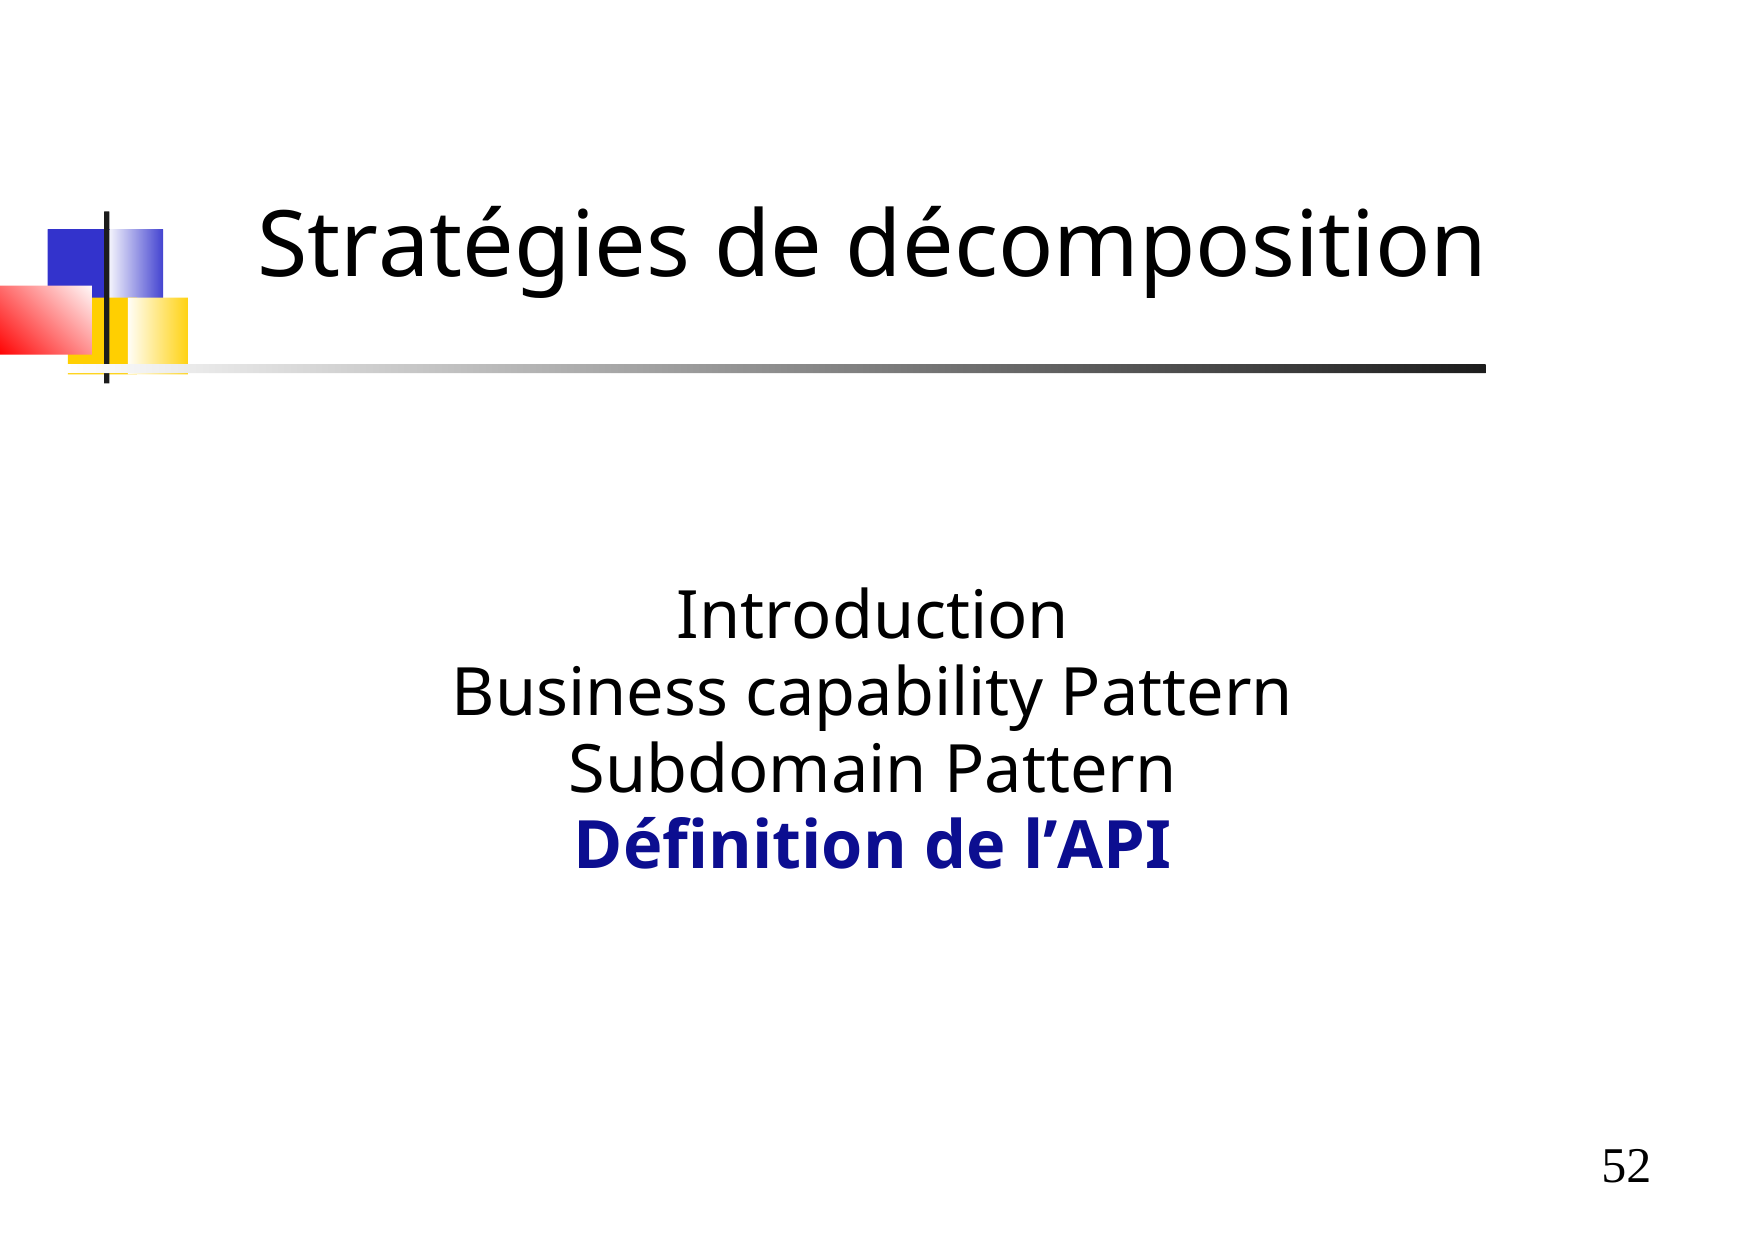

# Stratégies de décomposition
Introduction
Business capability Pattern
Subdomain Pattern
Définition de l’API